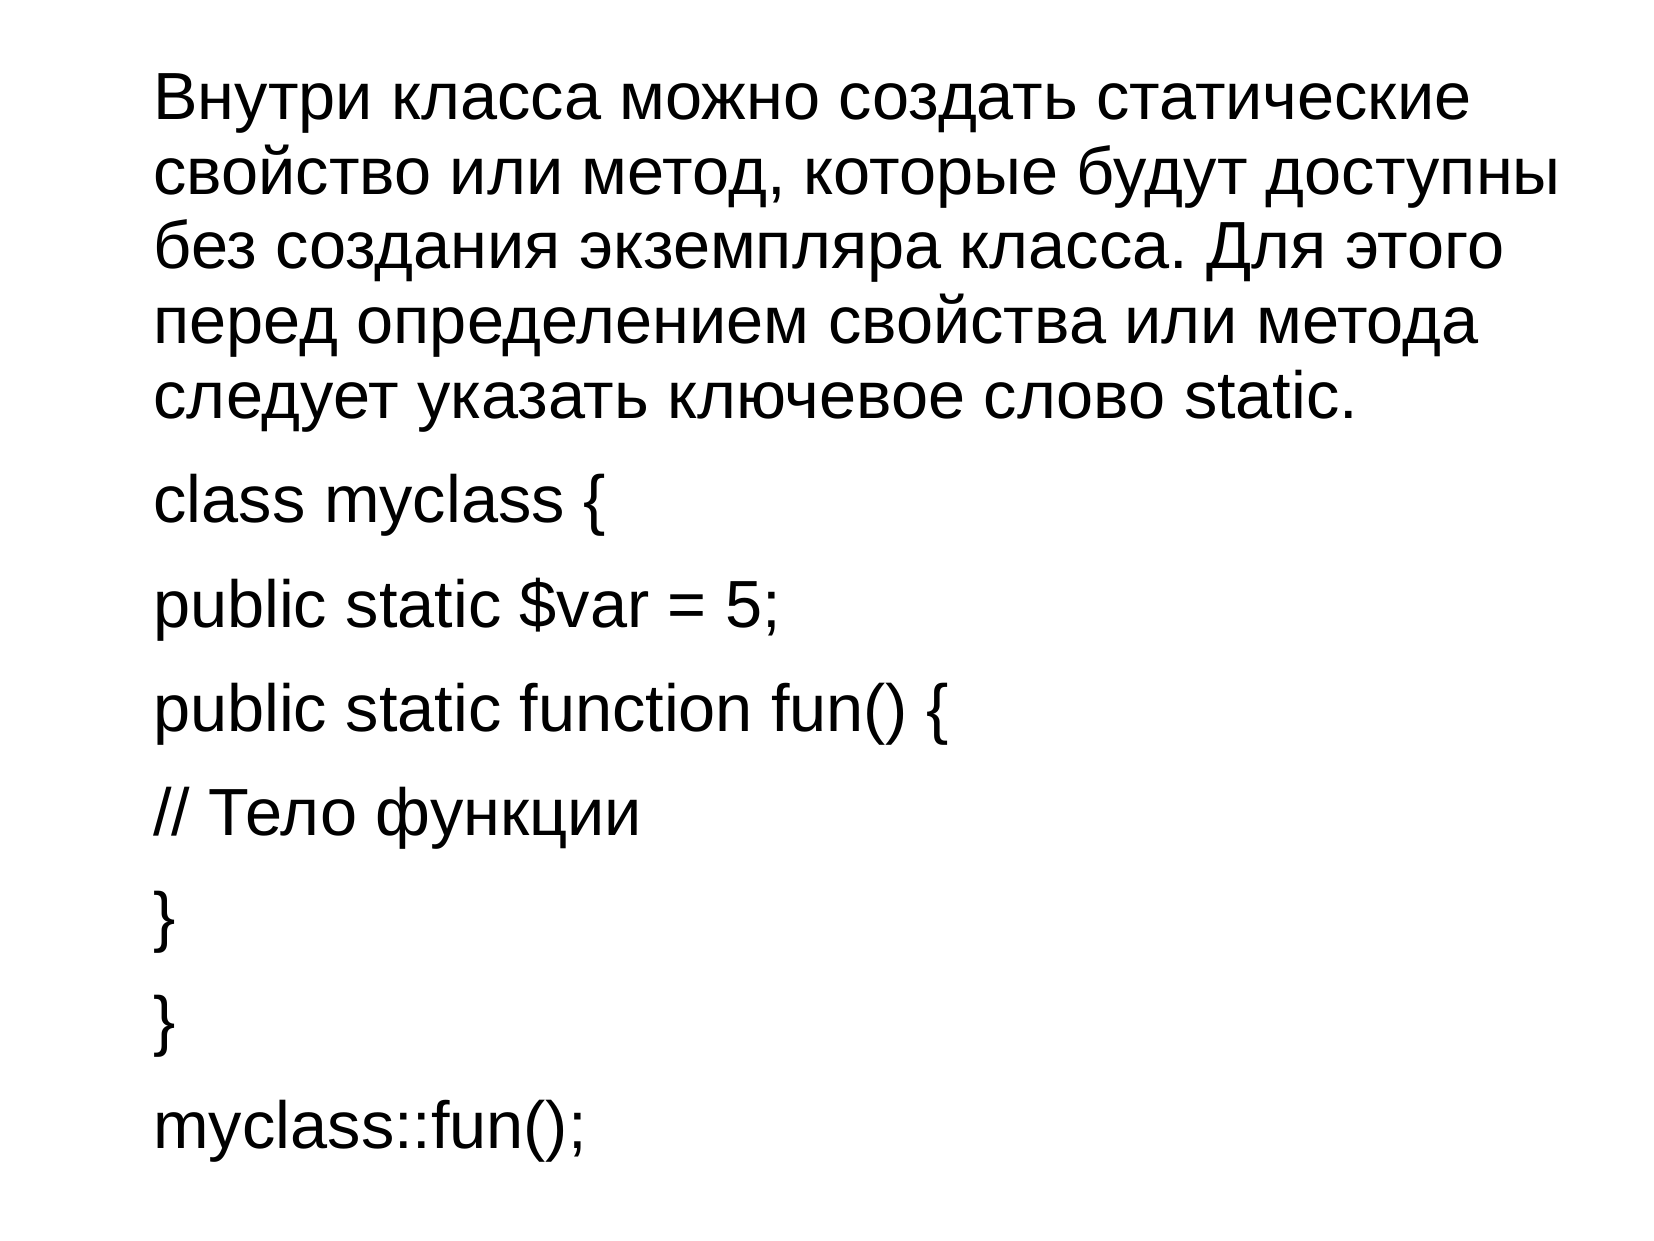

# Внутри класса можно создать статические свойство или метод, которые будут доступны без создания экземпляра класса. Для этого перед определением свойства или метода следует указать ключевое слово static.
class myclass {
public static $var = 5;
public static function fun() {
// Тело функции
}
}
myclass::fun();